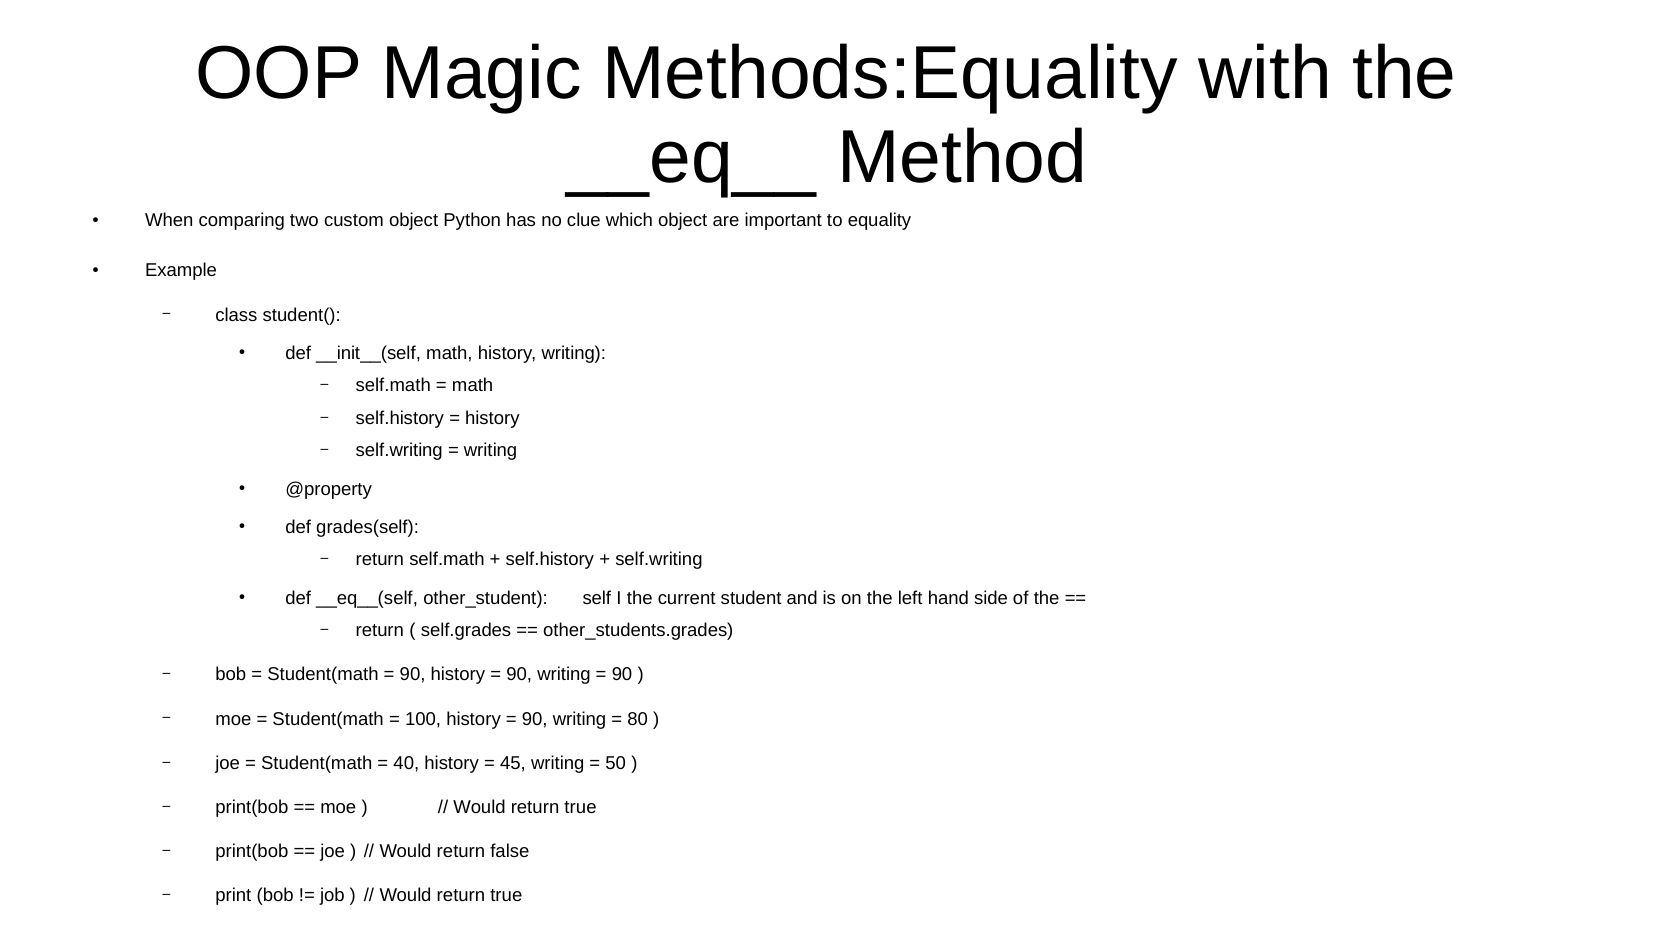

# OOP Magic Methods:Equality with the __eq__ Method
When comparing two custom object Python has no clue which object are important to equality
Example
class student():
def __init__(self, math, history, writing):
self.math = math
self.history = history
self.writing = writing
@property
def grades(self):
return self.math + self.history + self.writing
def __eq__(self, other_student):					self I the current student and is on the left hand side of the ==
return ( self.grades == other_students.grades)
bob = Student(math = 90, history = 90, writing = 90 )
moe = Student(math = 100, history = 90, writing = 80 )
joe = Student(math = 40, history = 45, writing = 50 )
print(bob == moe )							// Would return true
print(bob == joe )							// Would return false
print (bob != job )							// Would return true